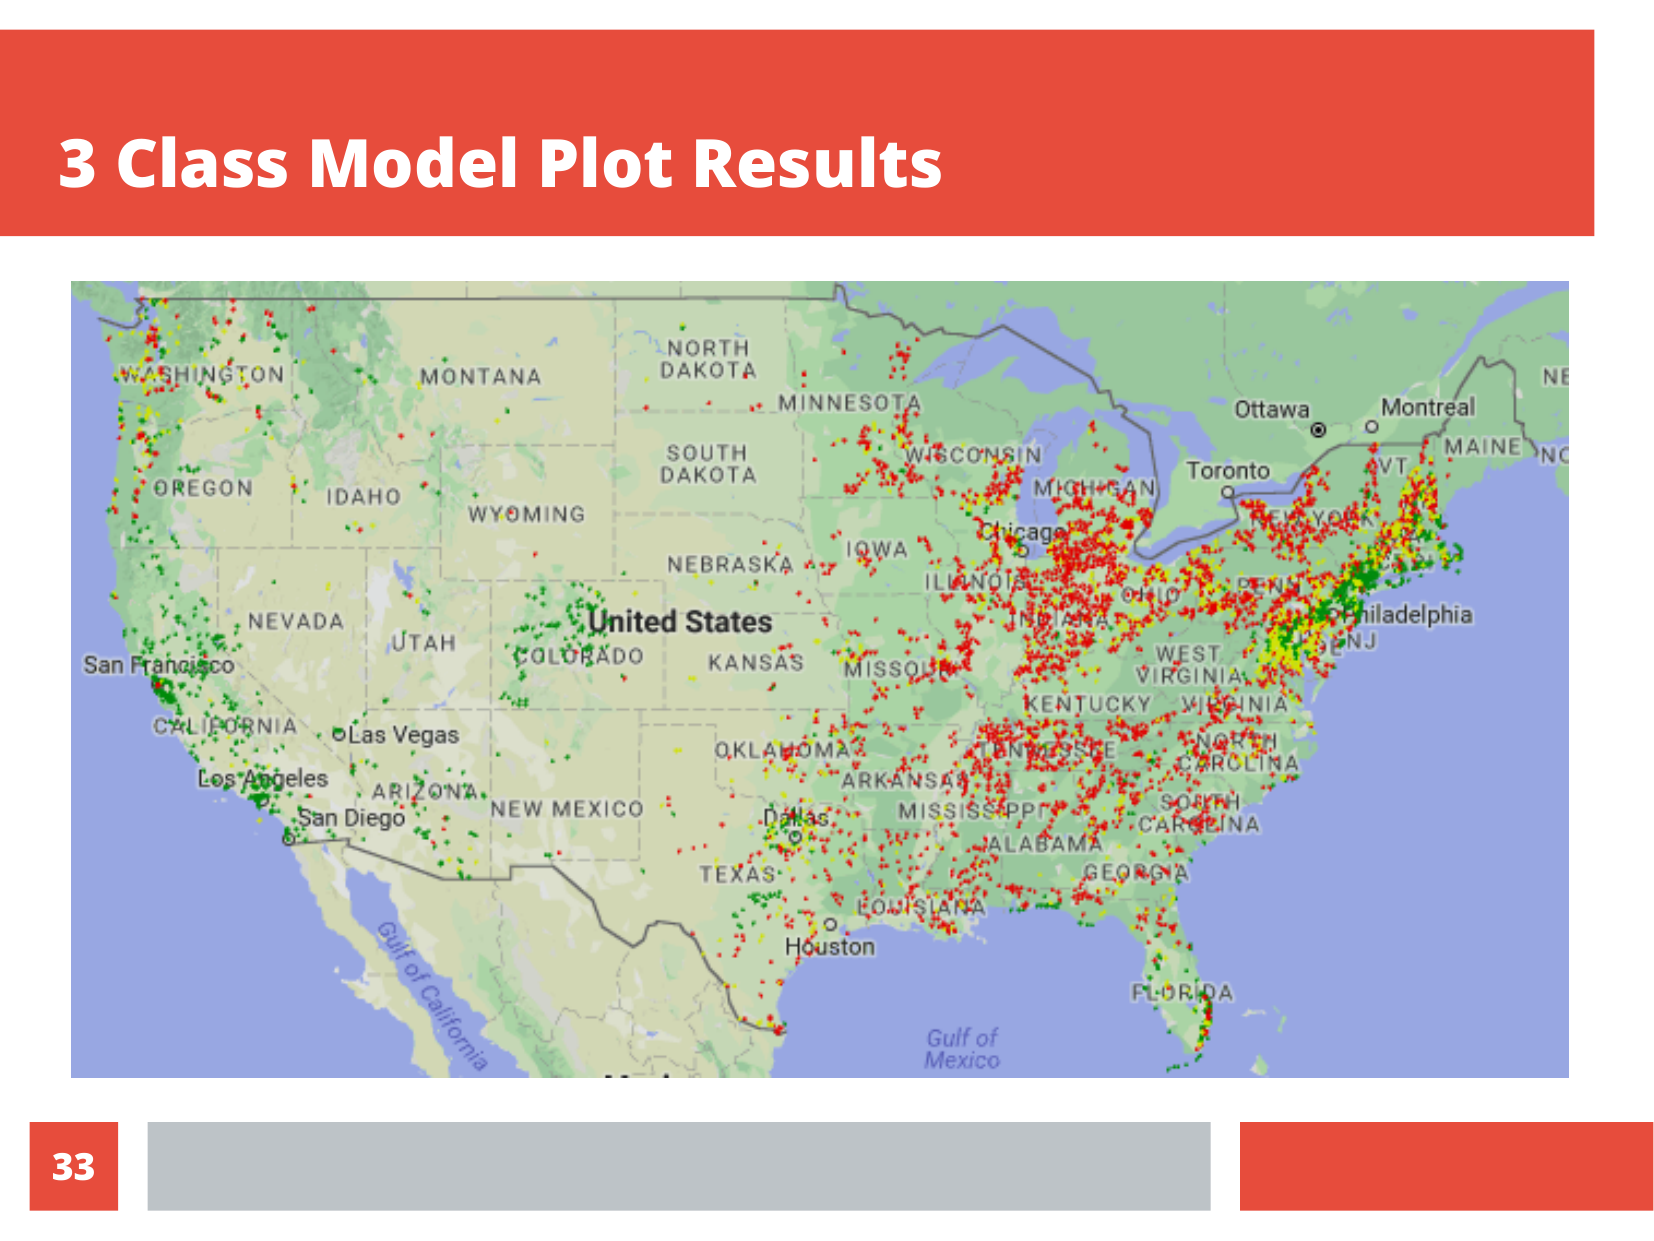

# 3 Class Model Plot Results
33